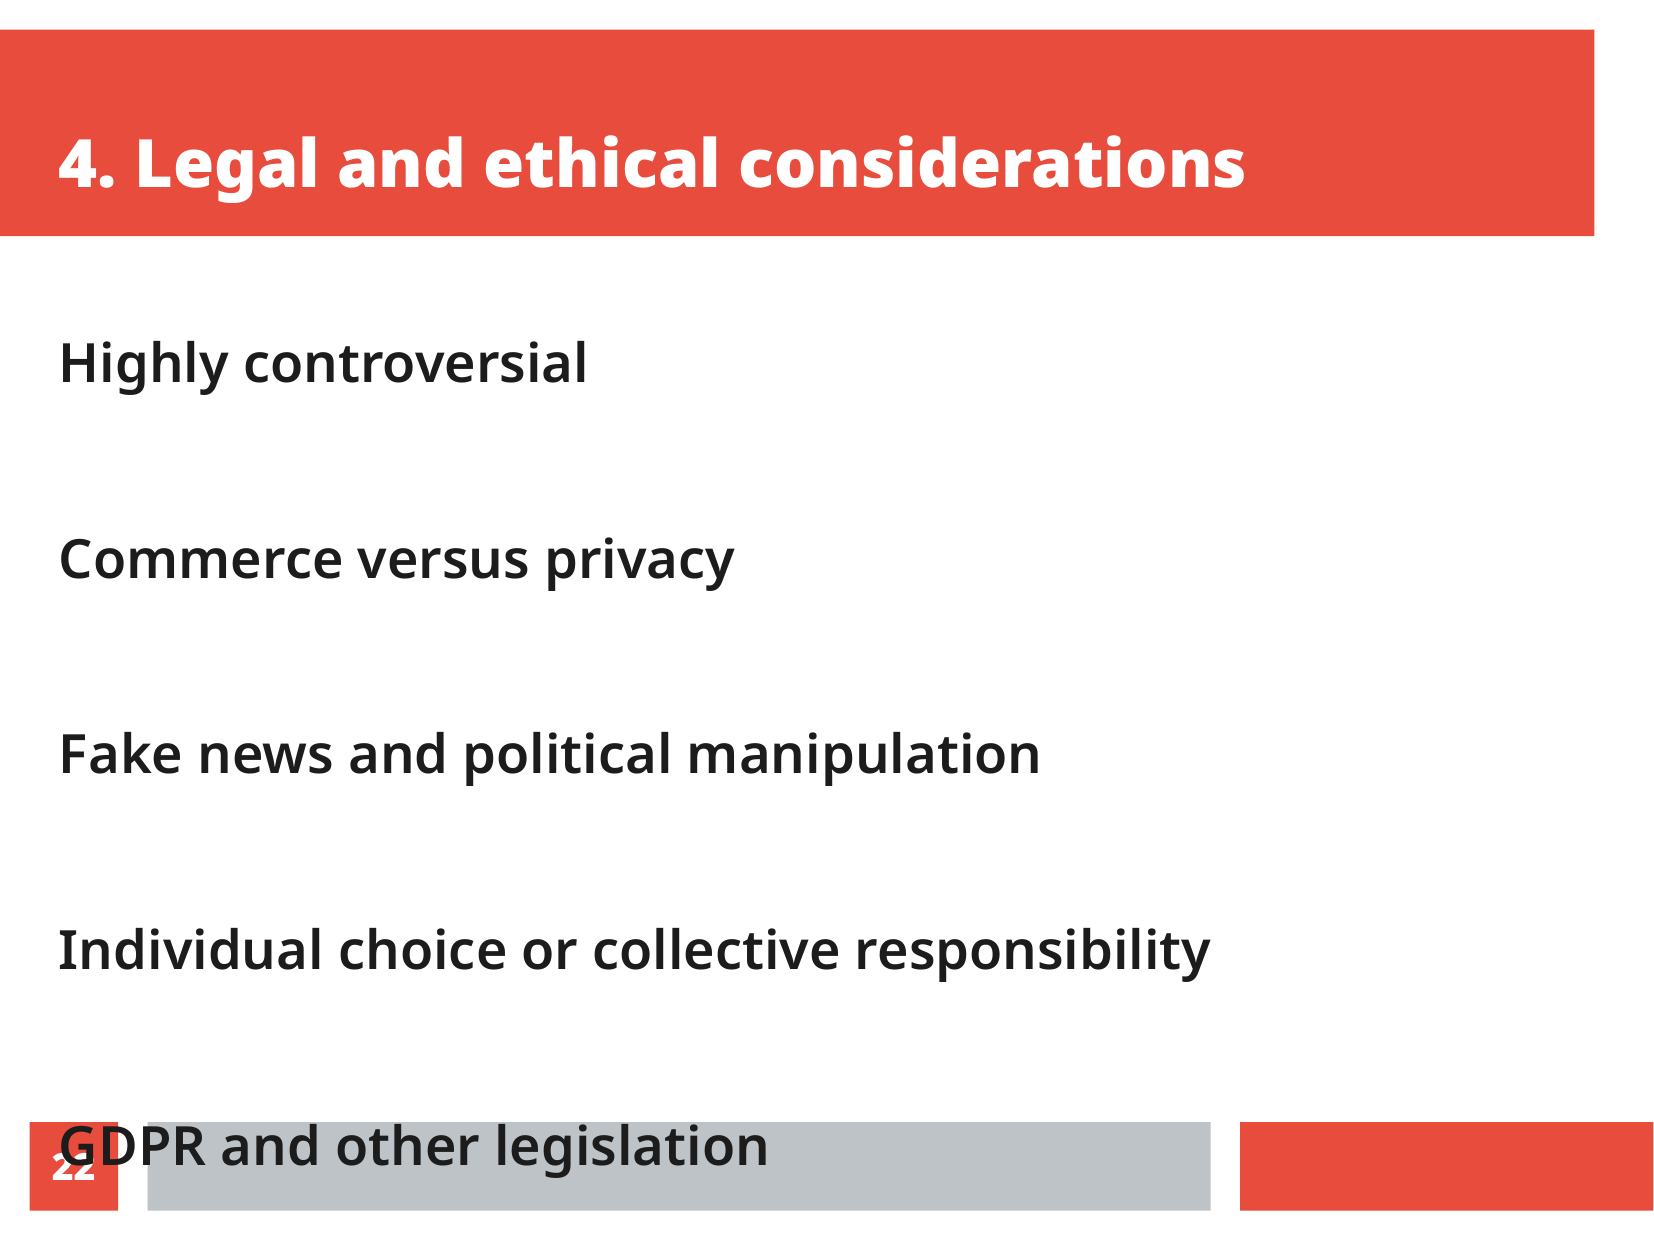

# 4. Legal and ethical considerations
Highly controversial
Commerce versus privacy
Fake news and political manipulation
Individual choice or collective responsibility
GDPR and other legislation
22